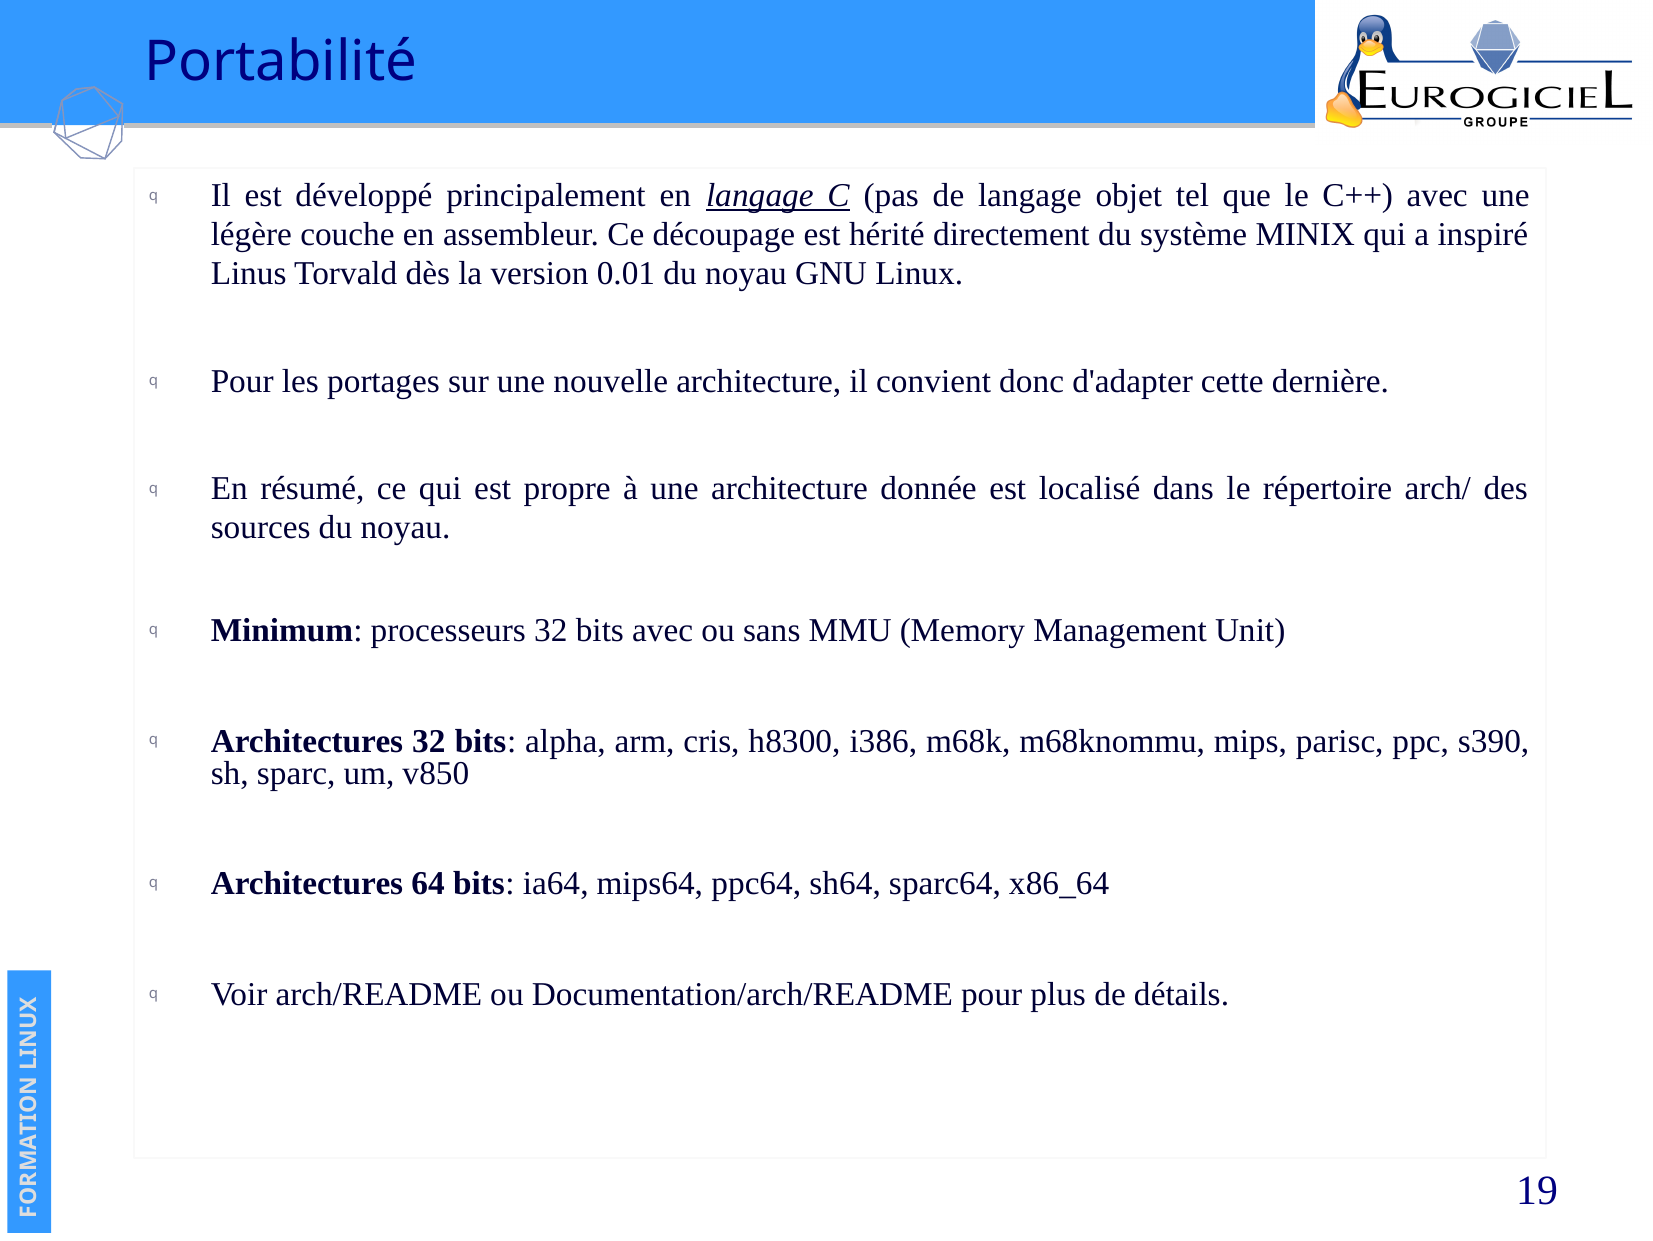

# Portabilité
Il est développé principalement en langage C (pas de langage objet tel que le C++) avec une légère couche en assembleur. Ce découpage est hérité directement du système MINIX qui a inspiré Linus Torvald dès la version 0.01 du noyau GNU Linux.
Pour les portages sur une nouvelle architecture, il convient donc d'adapter cette dernière.
En résumé, ce qui est propre à une architecture donnée est localisé dans le répertoire arch/ des sources du noyau.
Minimum: processeurs 32 bits avec ou sans MMU (Memory Management Unit)
Architectures 32 bits: alpha, arm, cris, h8300, i386, m68k, m68knommu, mips, parisc, ppc, s390, sh, sparc, um, v850
Architectures 64 bits: ia64, mips64, ppc64, sh64, sparc64, x86_64
Voir arch/README ou Documentation/arch/README pour plus de détails.